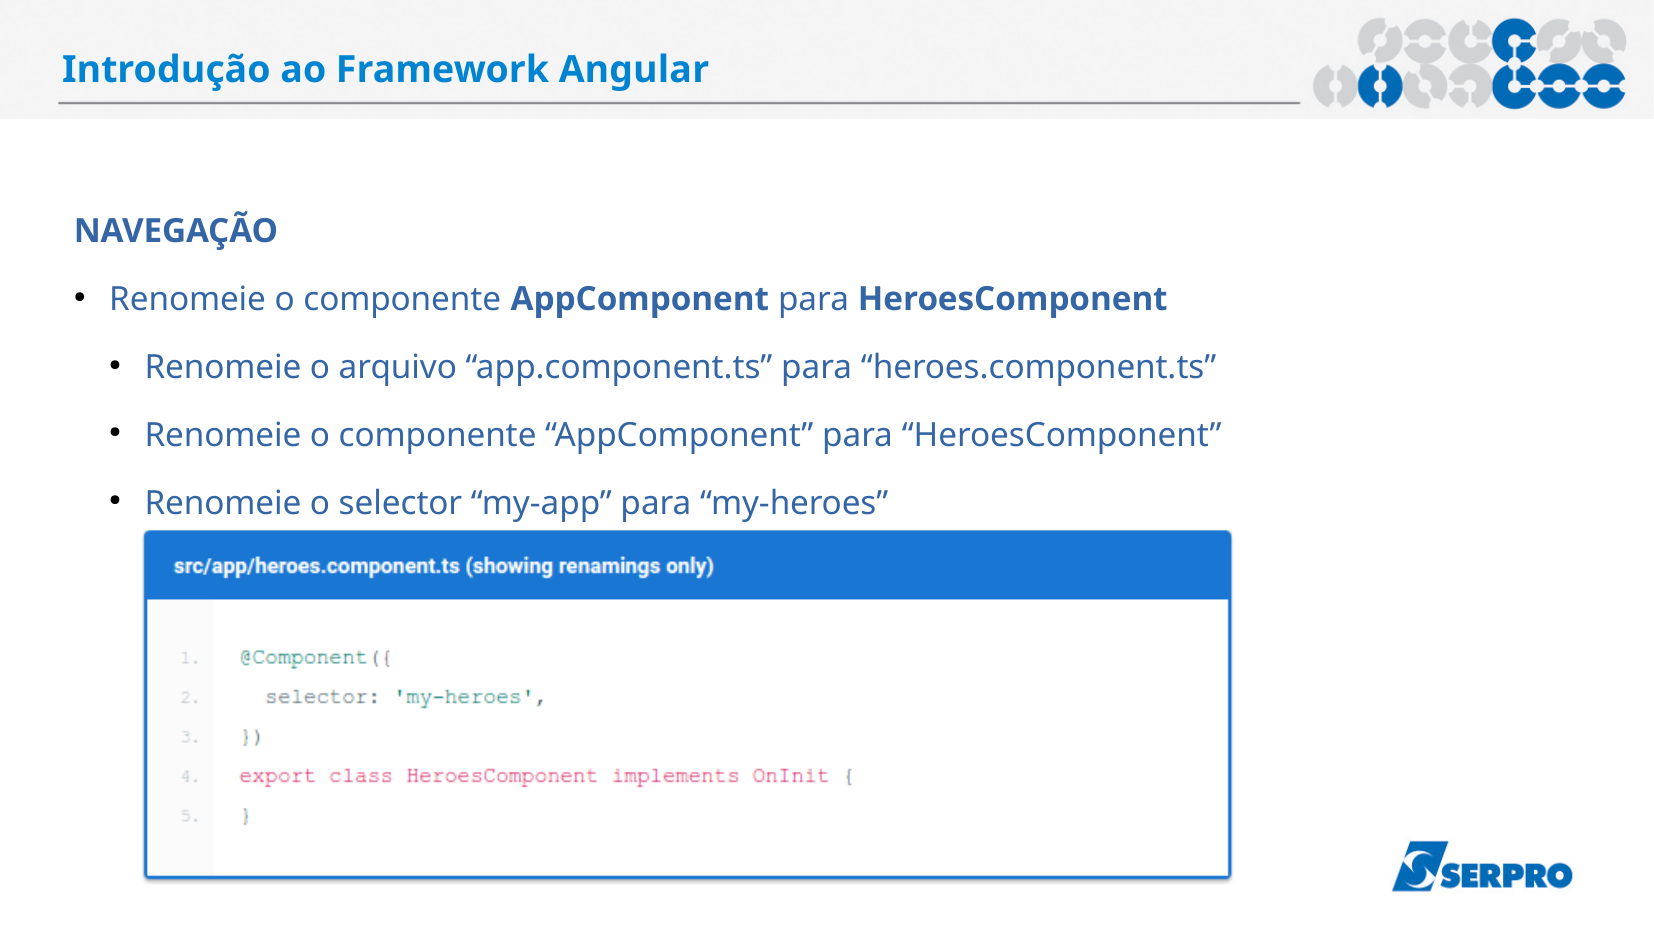

Introdução ao Framework Angular
NAVEGAÇÃO
Renomeie o componente AppComponent para HeroesComponent
Renomeie o arquivo “app.component.ts” para “heroes.component.ts”
Renomeie o componente “AppComponent” para “HeroesComponent”
Renomeie o selector “my-app” para “my-heroes”